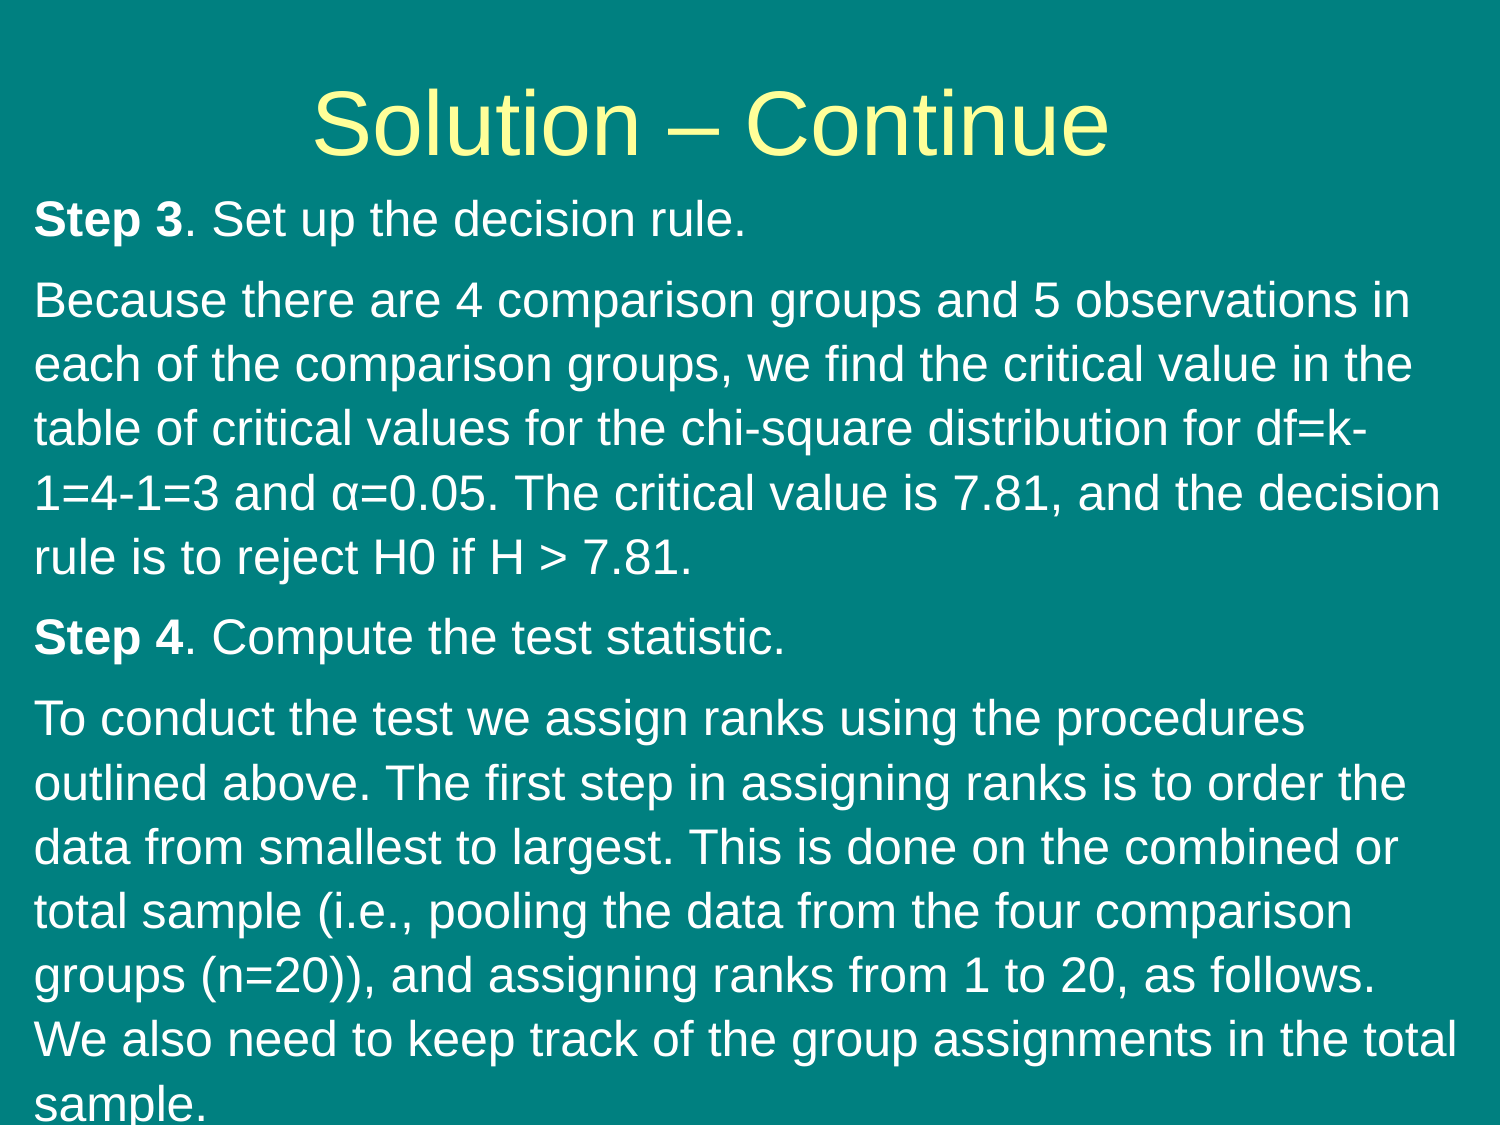

# Solution – Continue
Step 3. Set up the decision rule.
Because there are 4 comparison groups and 5 observations in each of the comparison groups, we find the critical value in the table of critical values for the chi-square distribution for df=k-1=4-1=3 and α=0.05. The critical value is 7.81, and the decision rule is to reject H0 if H > 7.81.
Step 4. Compute the test statistic.
To conduct the test we assign ranks using the procedures outlined above. The first step in assigning ranks is to order the data from smallest to largest. This is done on the combined or total sample (i.e., pooling the data from the four comparison groups (n=20)), and assigning ranks from 1 to 20, as follows. We also need to keep track of the group assignments in the total sample.